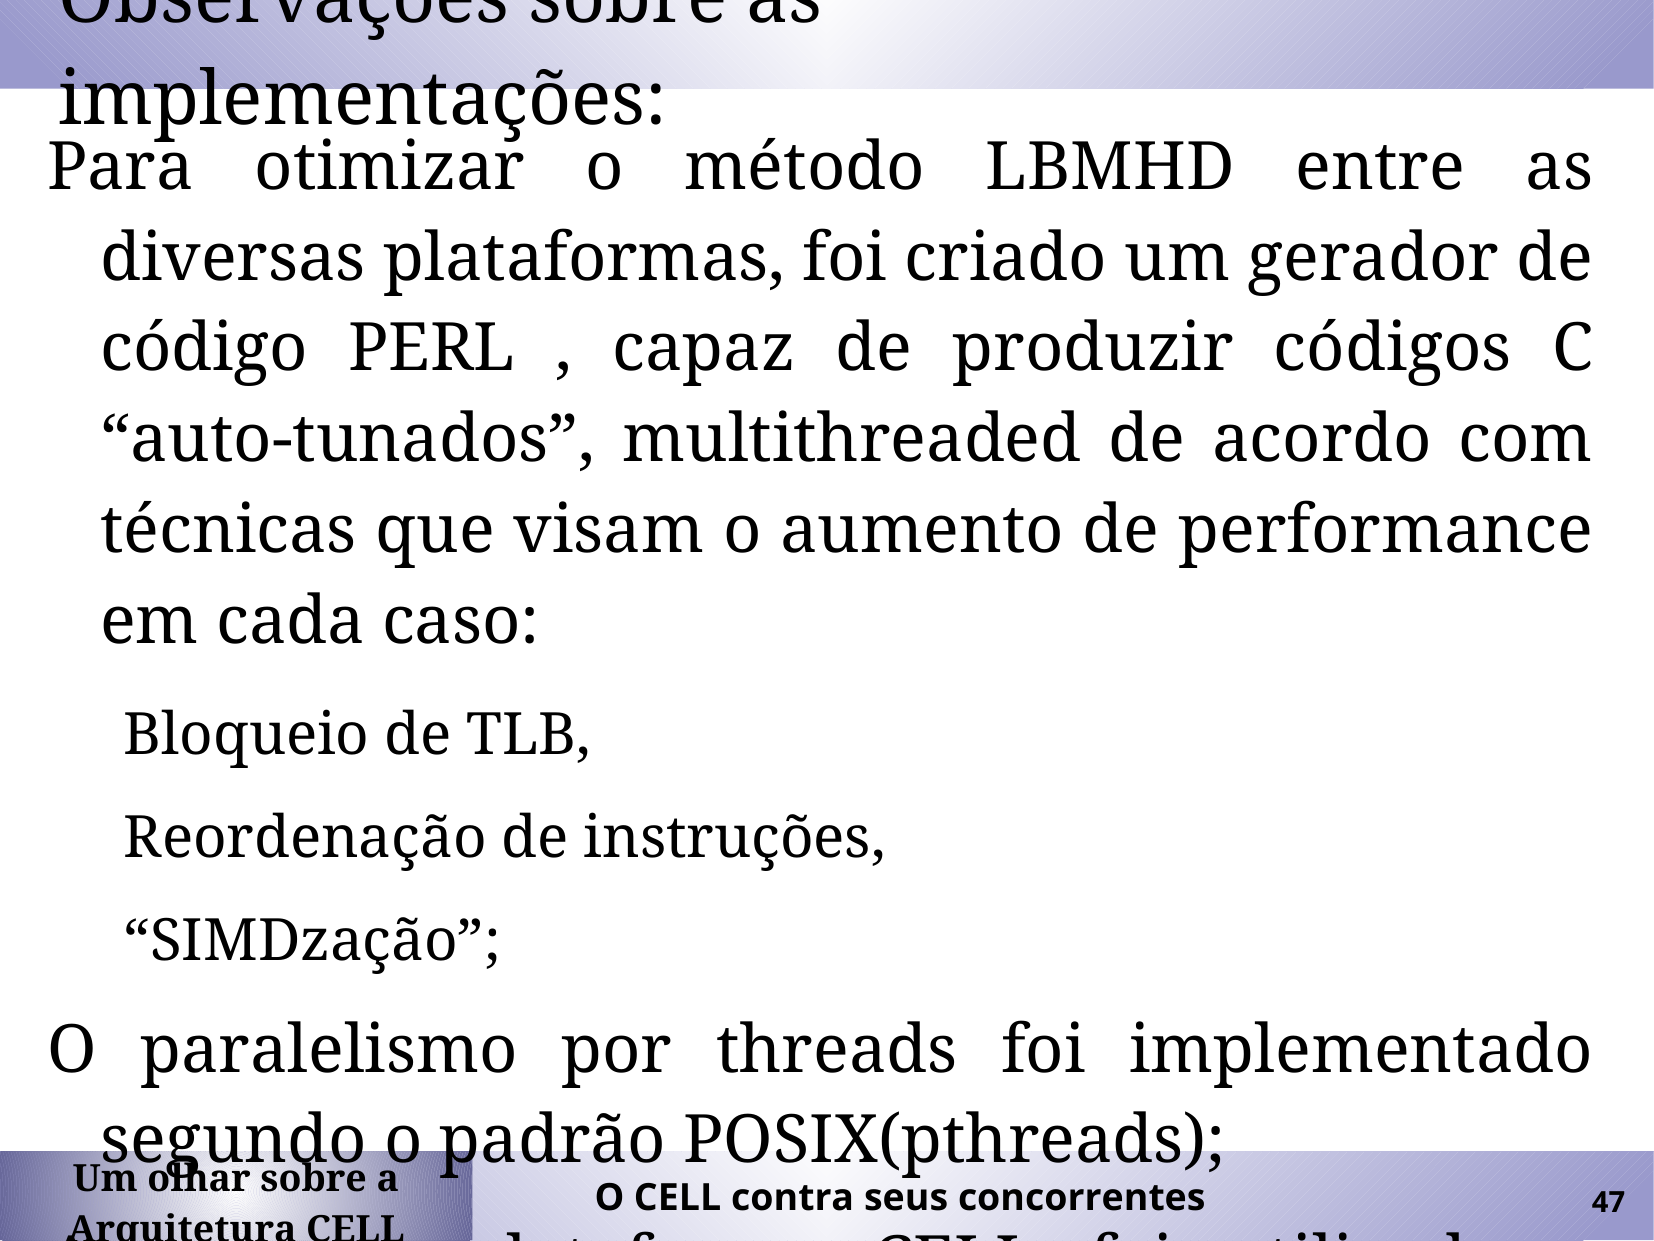

# Observações sobre as implementações:
Para otimizar o método LBMHD entre as diversas plataformas, foi criado um gerador de código PERL , capaz de produzir códigos C “auto-tunados”, multithreaded de acordo com técnicas que visam o aumento de performance em cada caso:
Bloqueio de TLB,
Reordenação de instruções,
“SIMDzação”;
O paralelismo por threads foi implementado segundo o padrão POSIX(pthreads);
Apenas na plataforma CELL foi utilizada a biblioteca libspe1.0, o acarretou em trabalho extra na codificação;
O CELL contra seus concorrentes
47